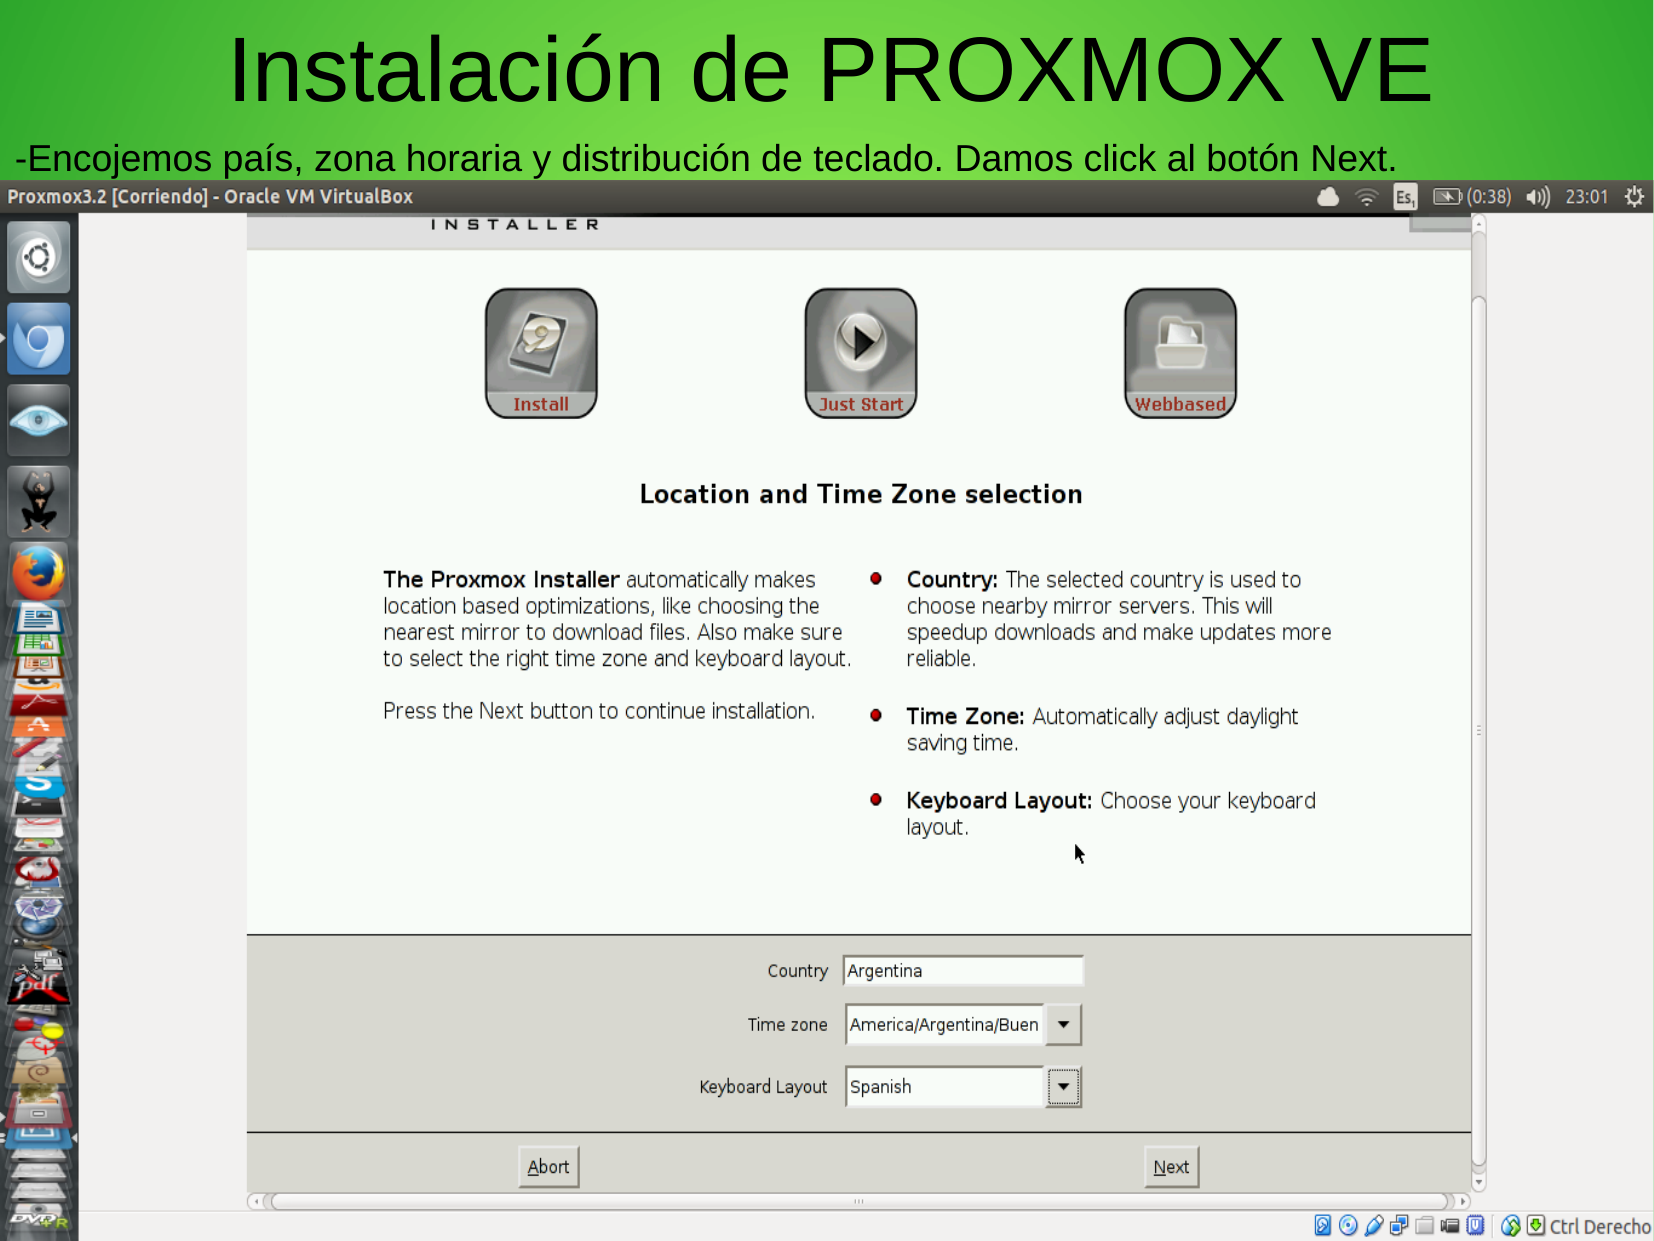

Instalación de PROXMOX VE
-Encojemos país, zona horaria y distribución de teclado. Damos click al botón Next.